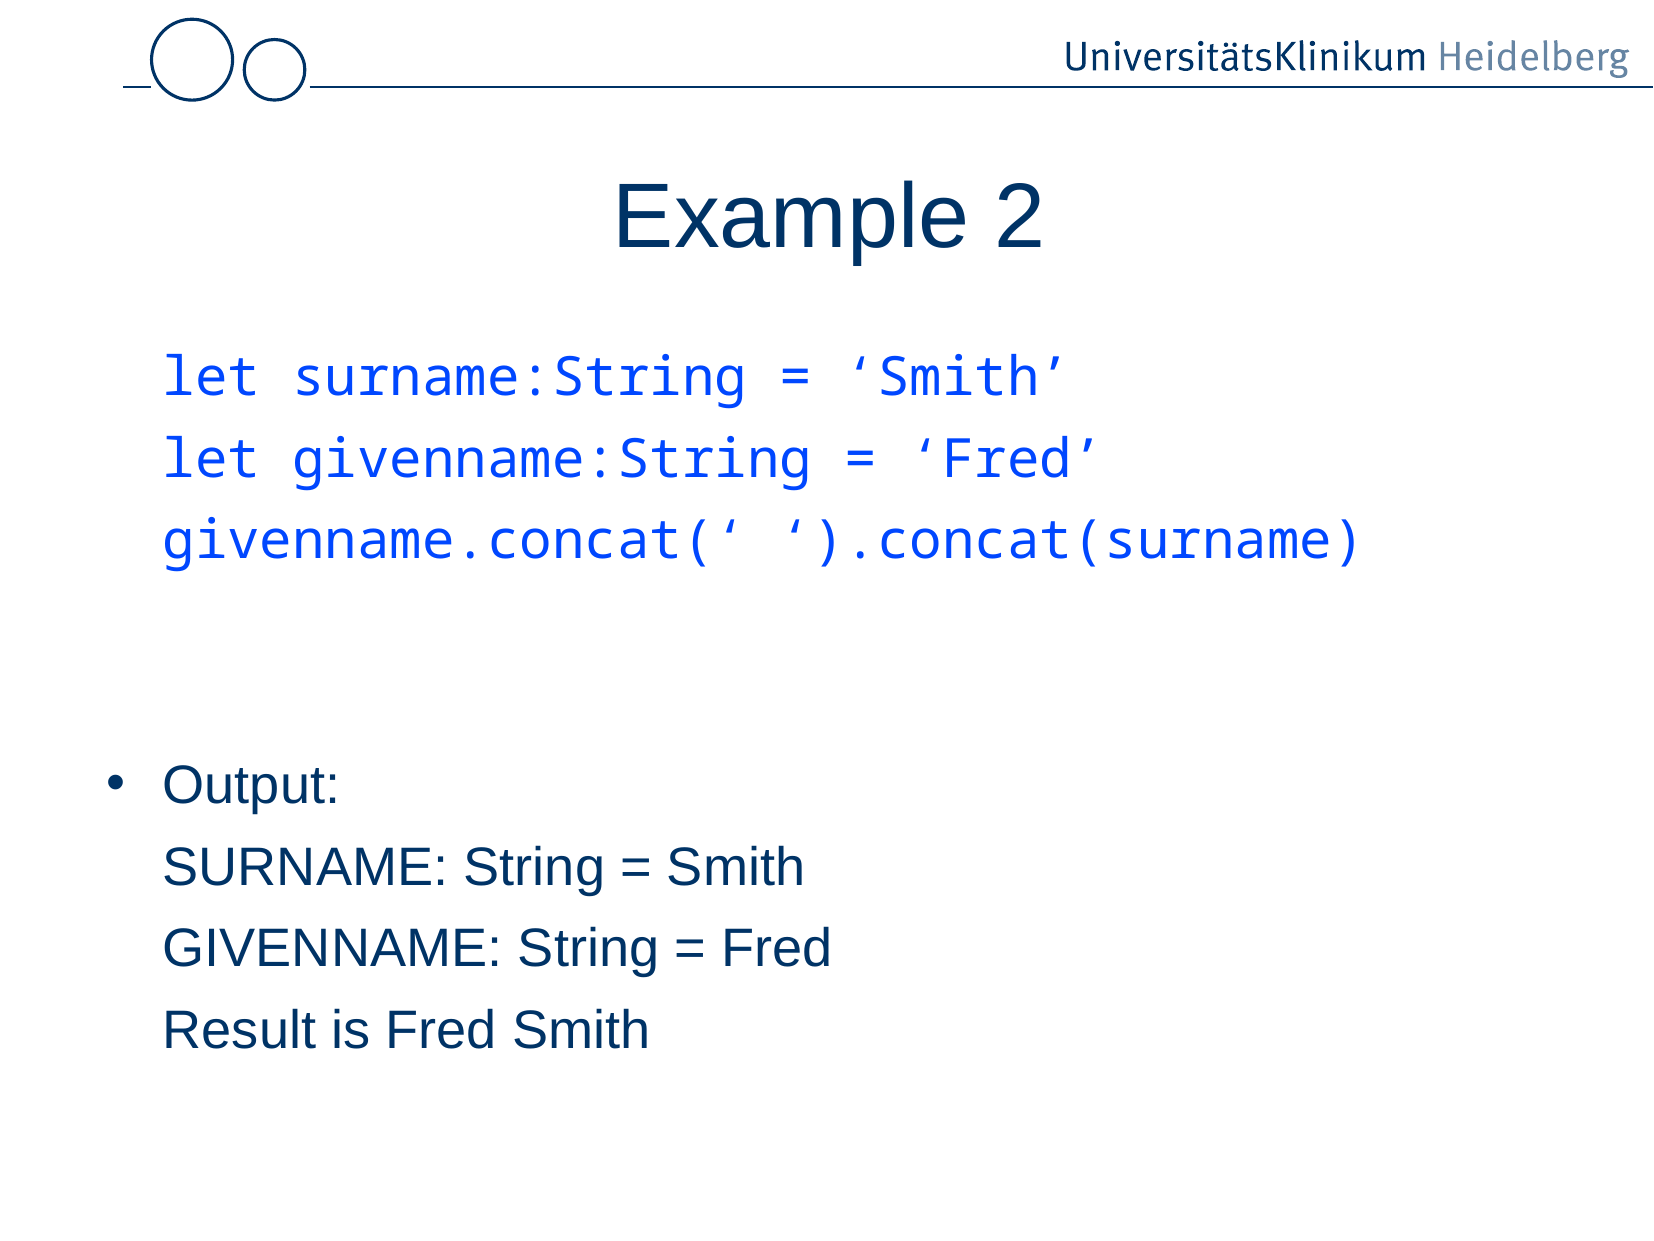

# Example 2
let surname:String = ‘Smith’
let givenname:String = ‘Fred’
givenname.concat(‘ ‘).concat(surname)
Output:
SURNAME: String = Smith
GIVENNAME: String = Fred
Result is Fred Smith